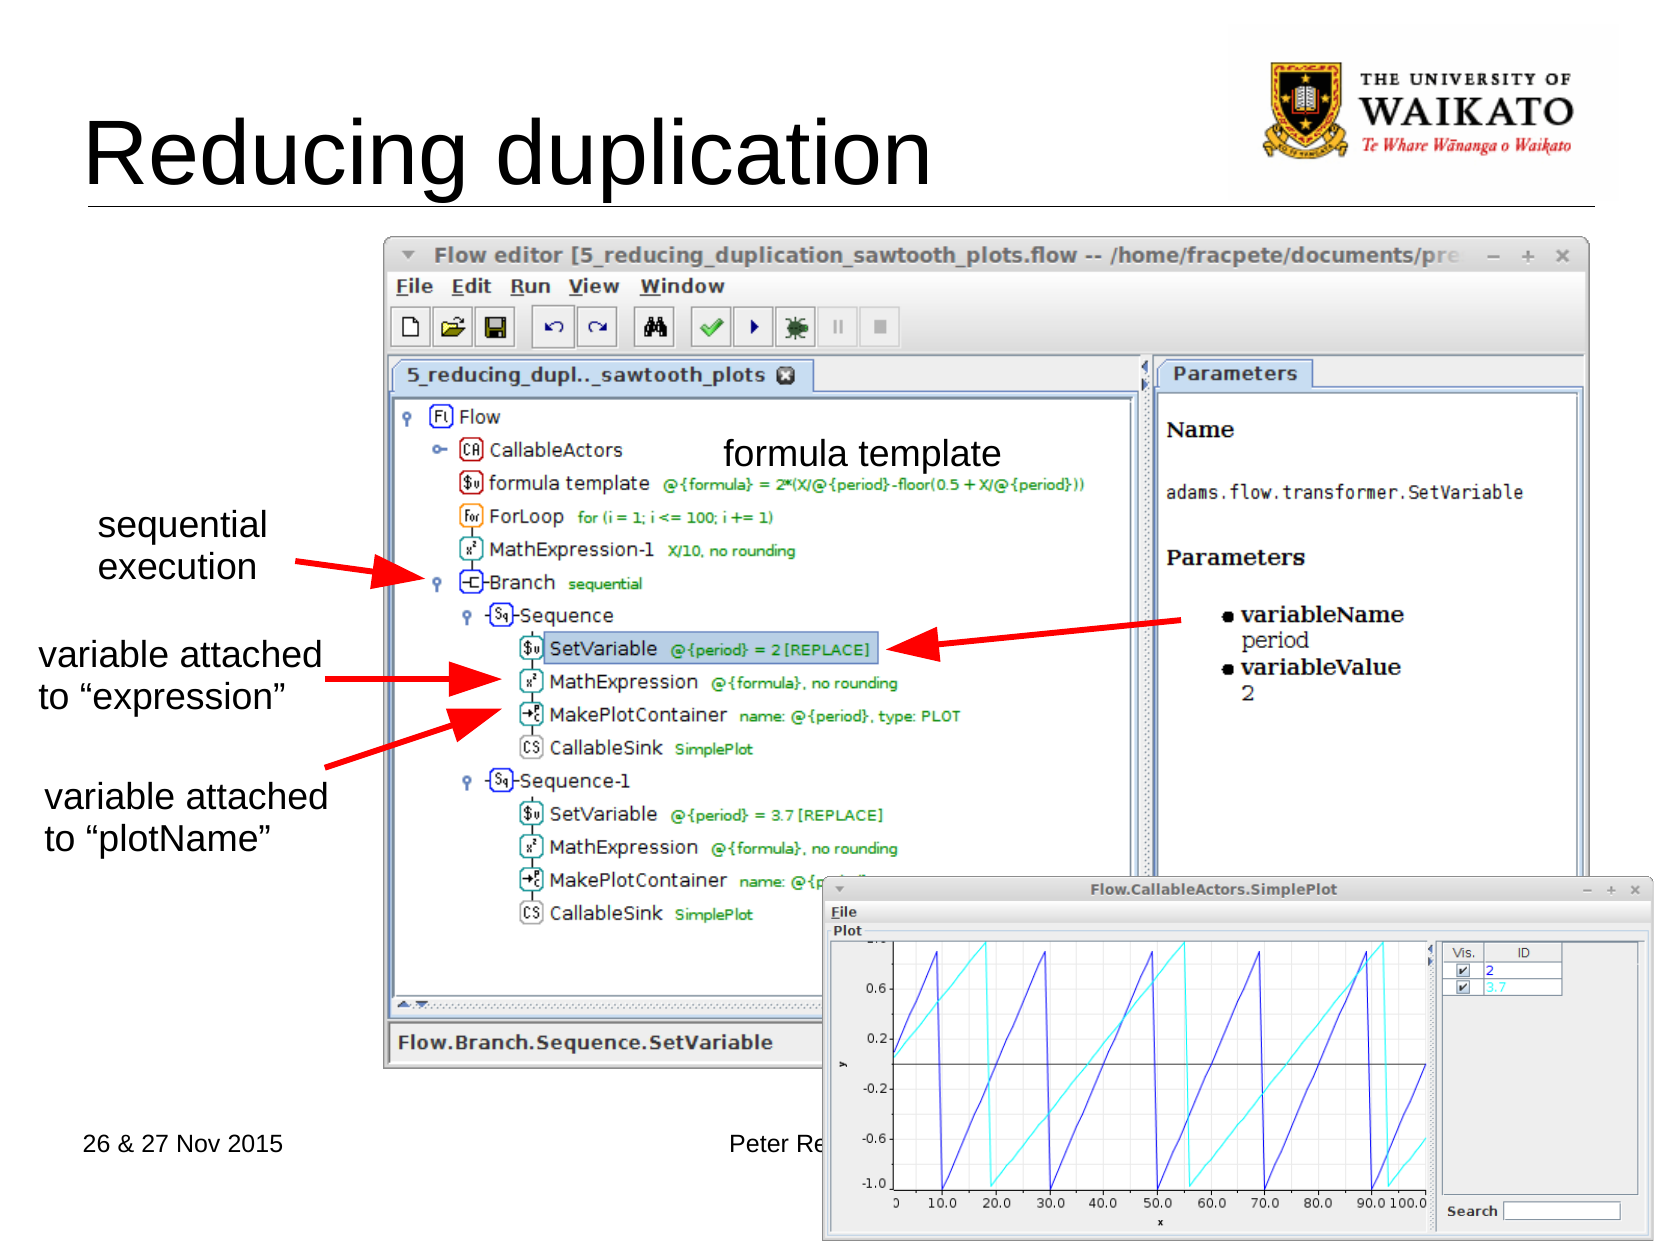

# Reducing duplication
formula template
sequential
execution
variable attached
to “expression”
variable attached
to “plotName”
26 & 27 Nov 2015
Peter Reutemann
23